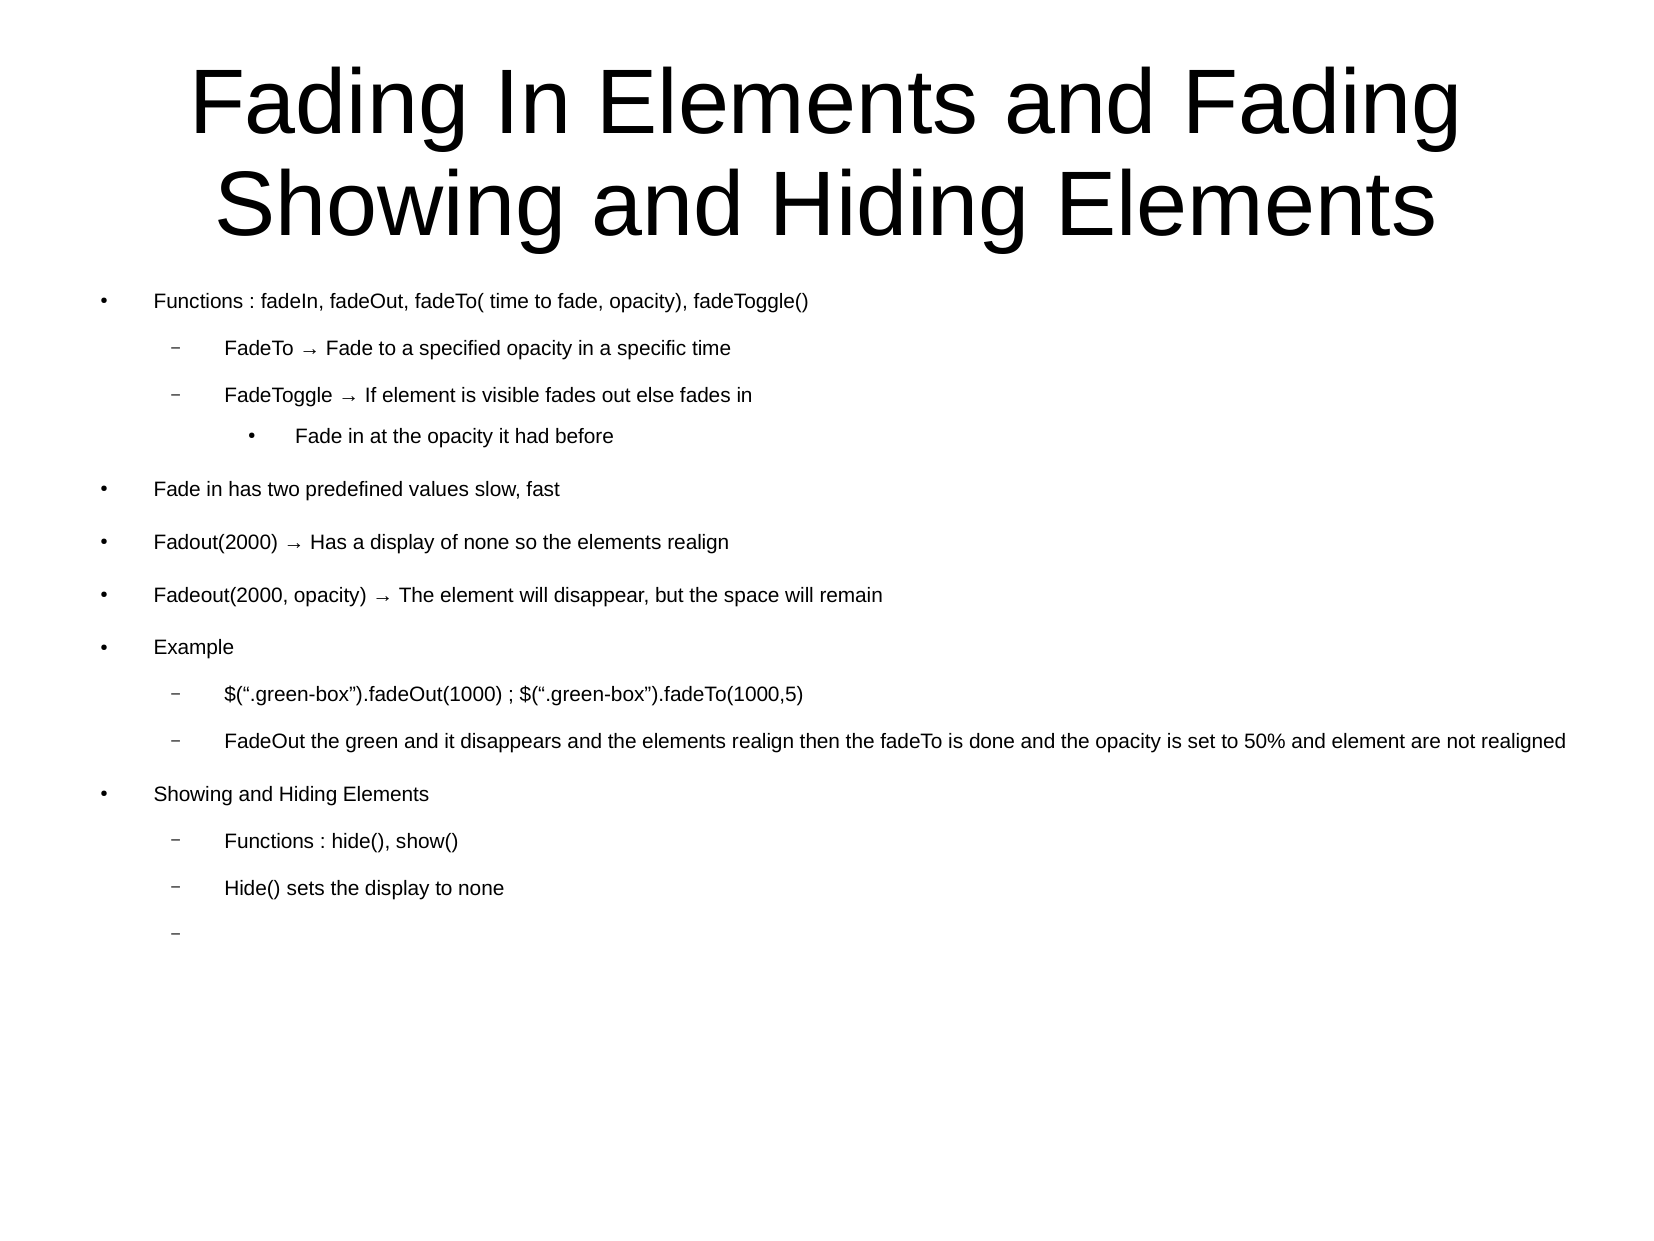

# Fading In Elements and Fading Showing and Hiding Elements
Functions : fadeIn, fadeOut, fadeTo( time to fade, opacity), fadeToggle()
FadeTo → Fade to a specified opacity in a specific time
FadeToggle → If element is visible fades out else fades in
Fade in at the opacity it had before
Fade in has two predefined values slow, fast
Fadout(2000) → Has a display of none so the elements realign
Fadeout(2000, opacity) → The element will disappear, but the space will remain
Example
$(“.green-box”).fadeOut(1000) ; $(“.green-box”).fadeTo(1000,5)
FadeOut the green and it disappears and the elements realign then the fadeTo is done and the opacity is set to 50% and element are not realigned
Showing and Hiding Elements
Functions : hide(), show()
Hide() sets the display to none